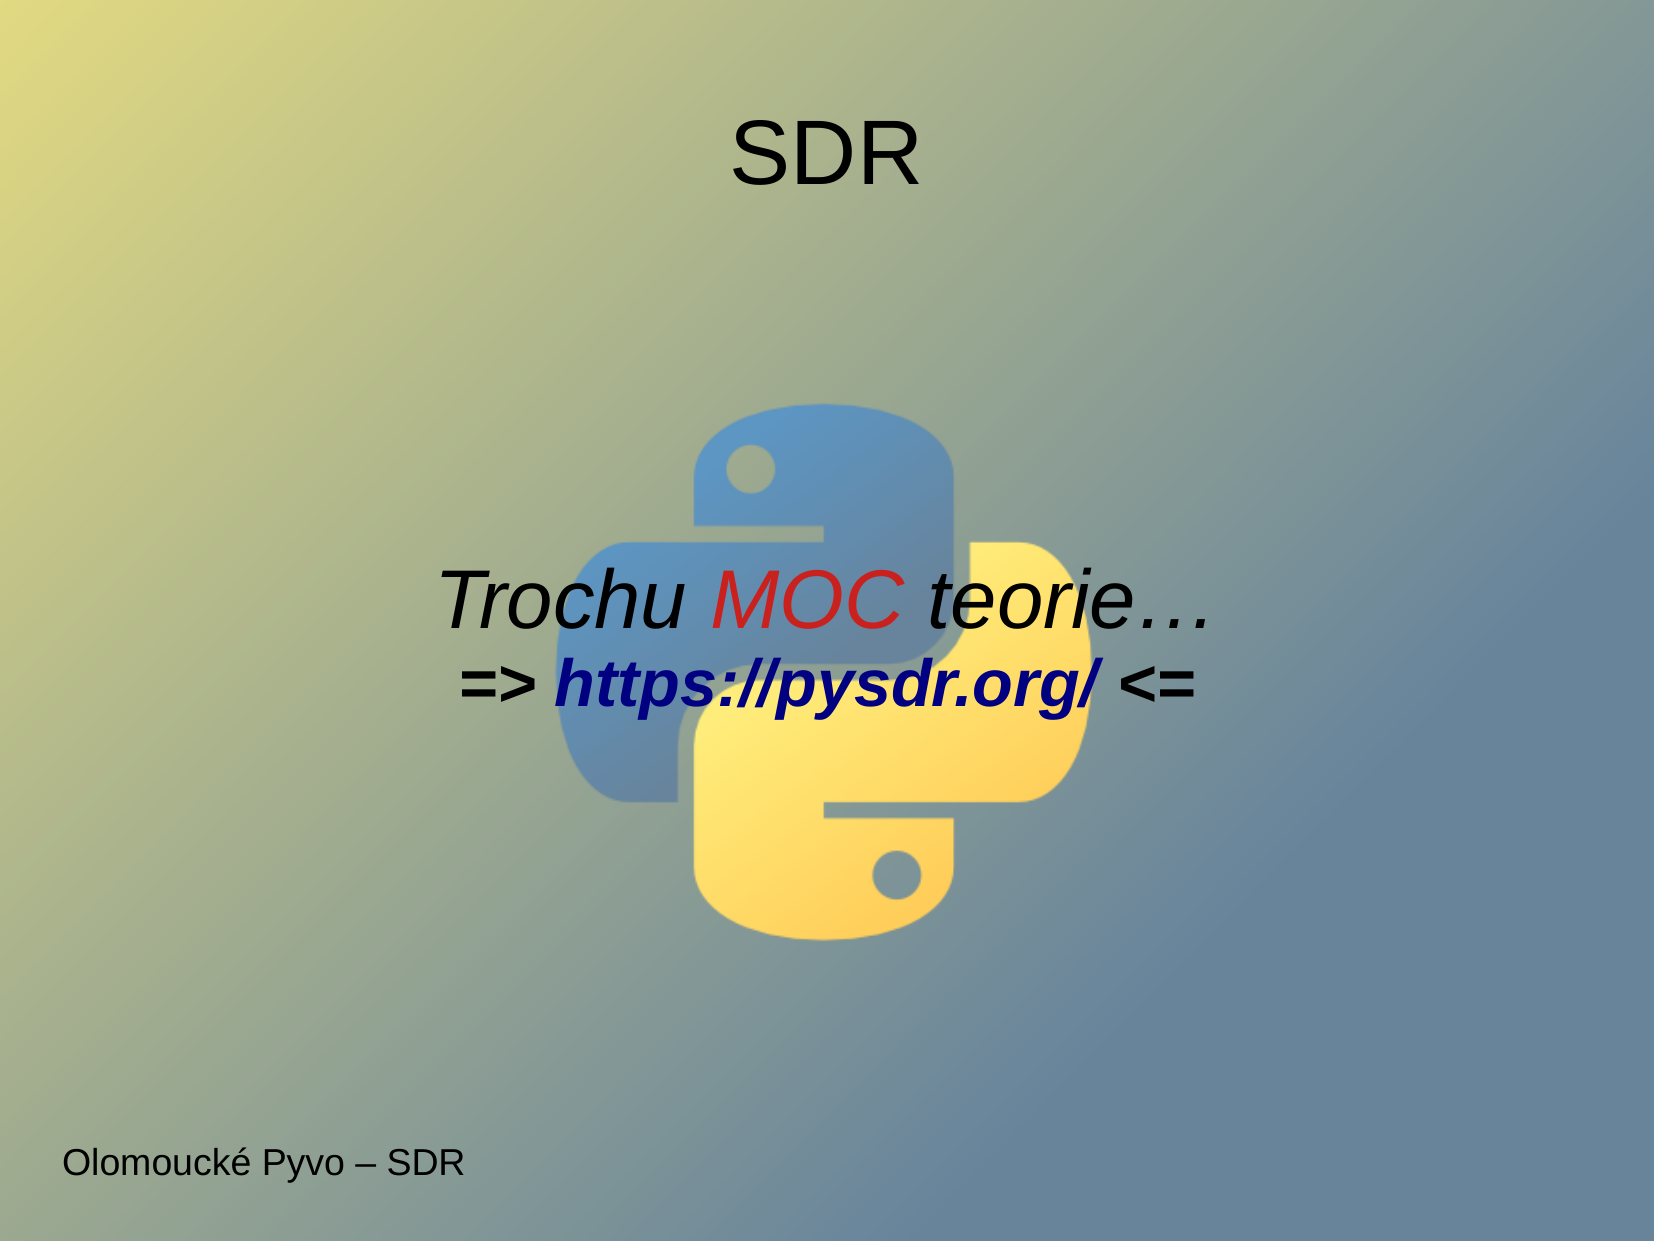

# SDR
Trochu MOC teorie…
=> https://pysdr.org/ <=
Olomoucké Pyvo – SDR